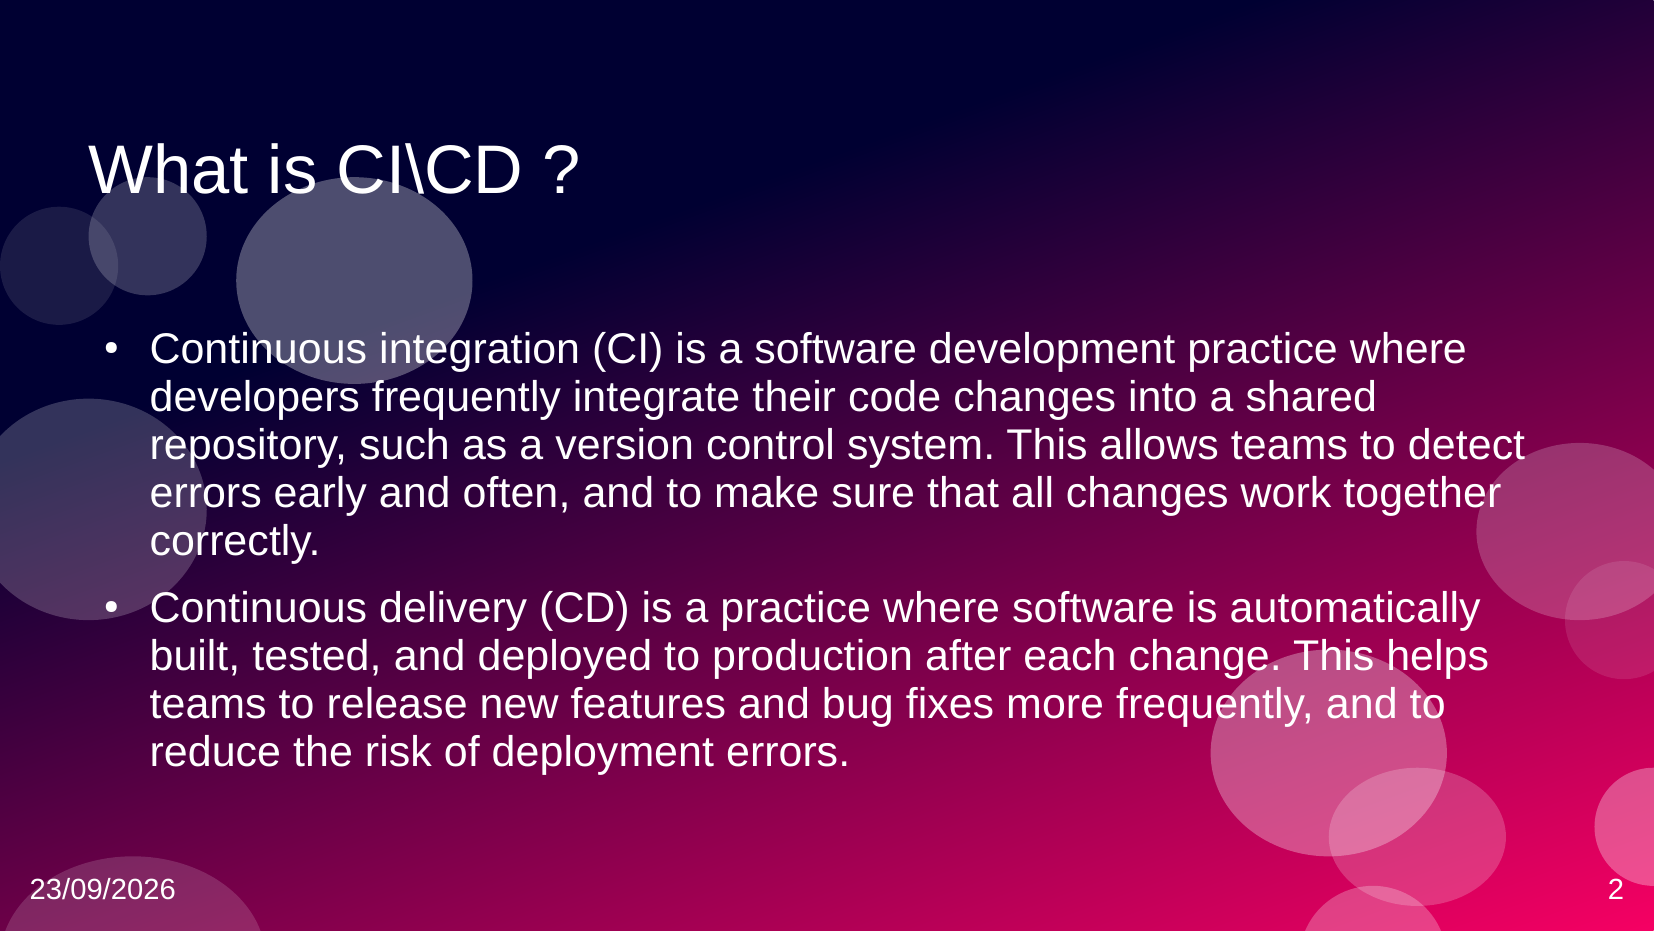

# What is CI\CD ?
Continuous integration (CI) is a software development practice where developers frequently integrate their code changes into a shared repository, such as a version control system. This allows teams to detect errors early and often, and to make sure that all changes work together correctly.
Continuous delivery (CD) is a practice where software is automatically built, tested, and deployed to production after each change. This helps teams to release new features and bug fixes more frequently, and to reduce the risk of deployment errors.
2